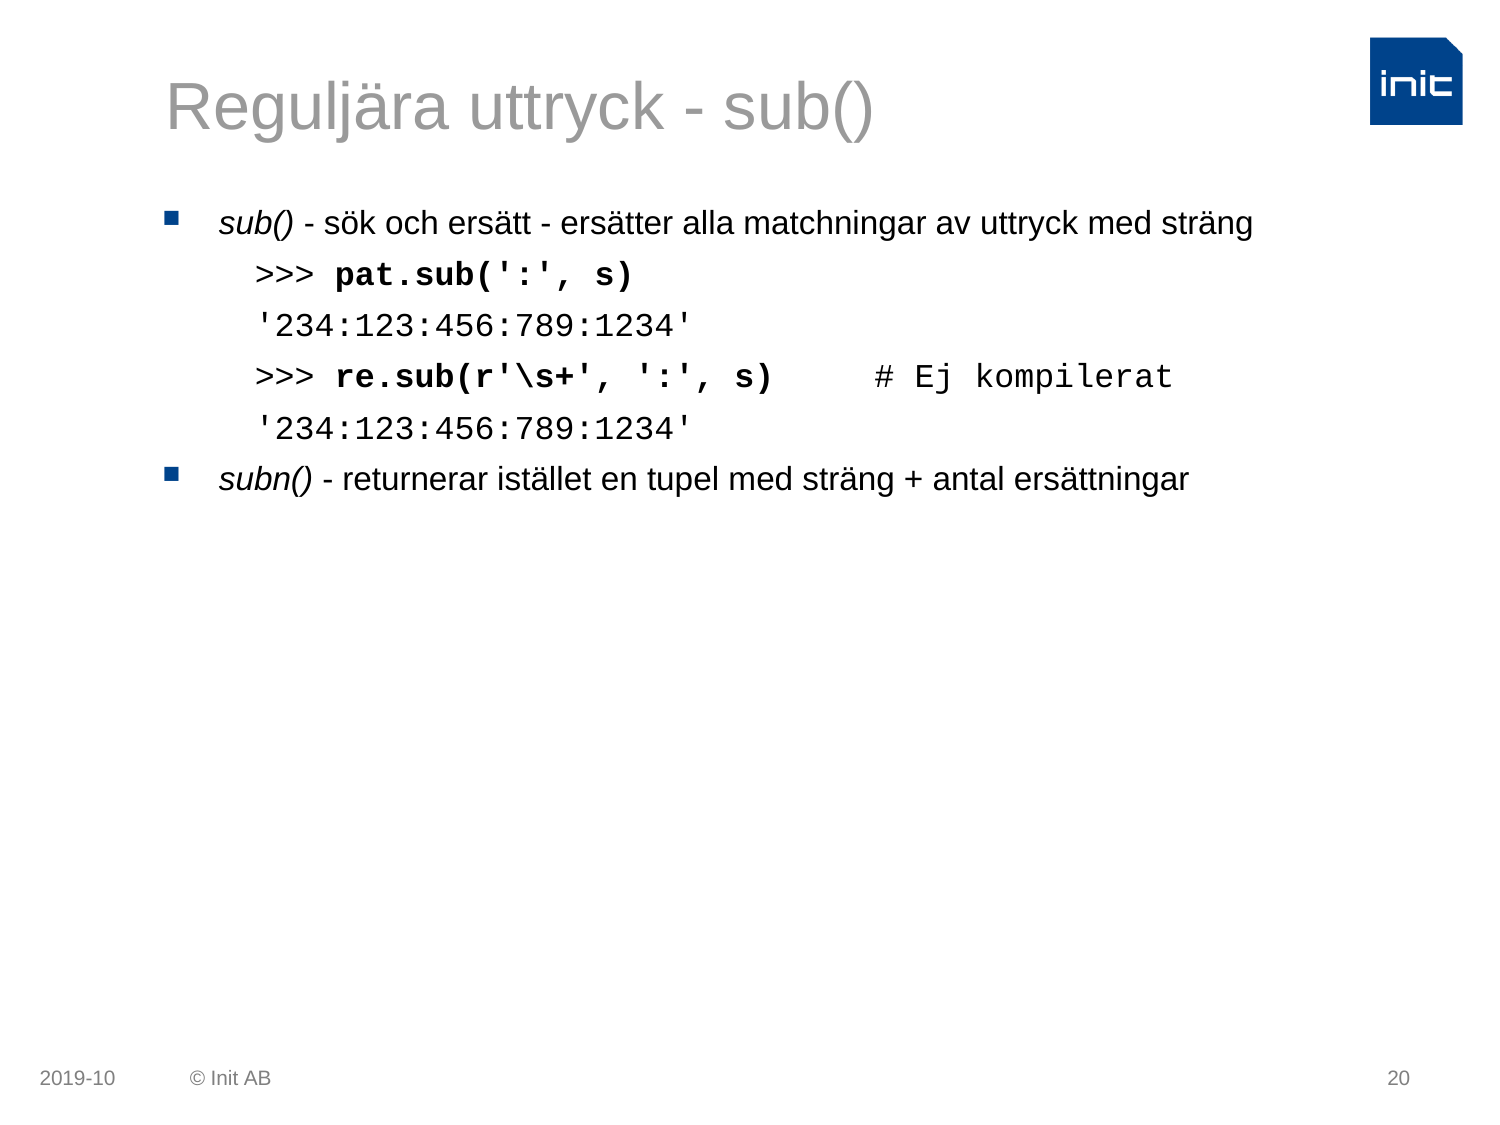

Reguljära uttryck - sub()
sub() - sök och ersätt - ersätter alla matchningar av uttryck med sträng
>>> pat.sub(':', s)
'234:123:456:789:1234'
>>> re.sub(r'\s+', ':', s) # Ej kompilerat
'234:123:456:789:1234'
subn() - returnerar istället en tupel med sträng + antal ersättningar
2019-10
© Init AB